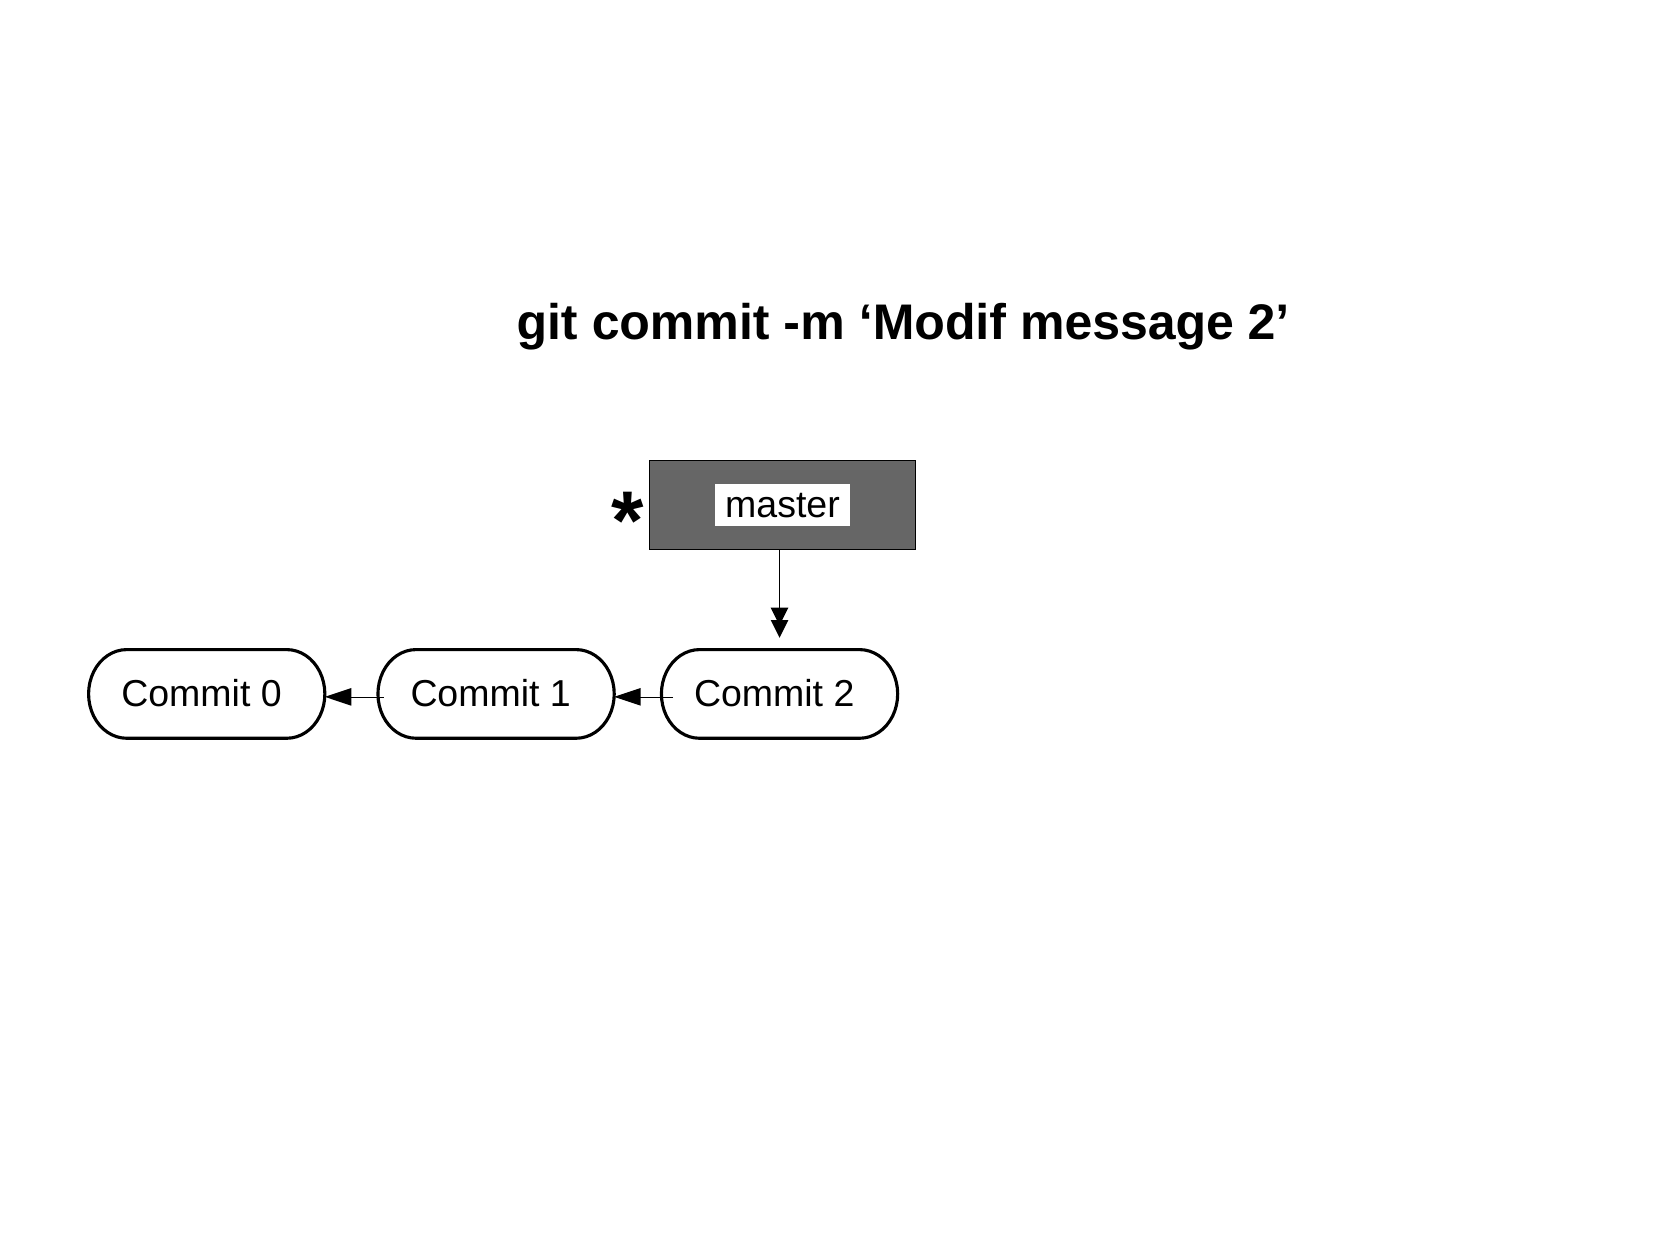

git commit -m ‘Modif message 2’
 master
*
Commit 0
Commit 1
Commit 2